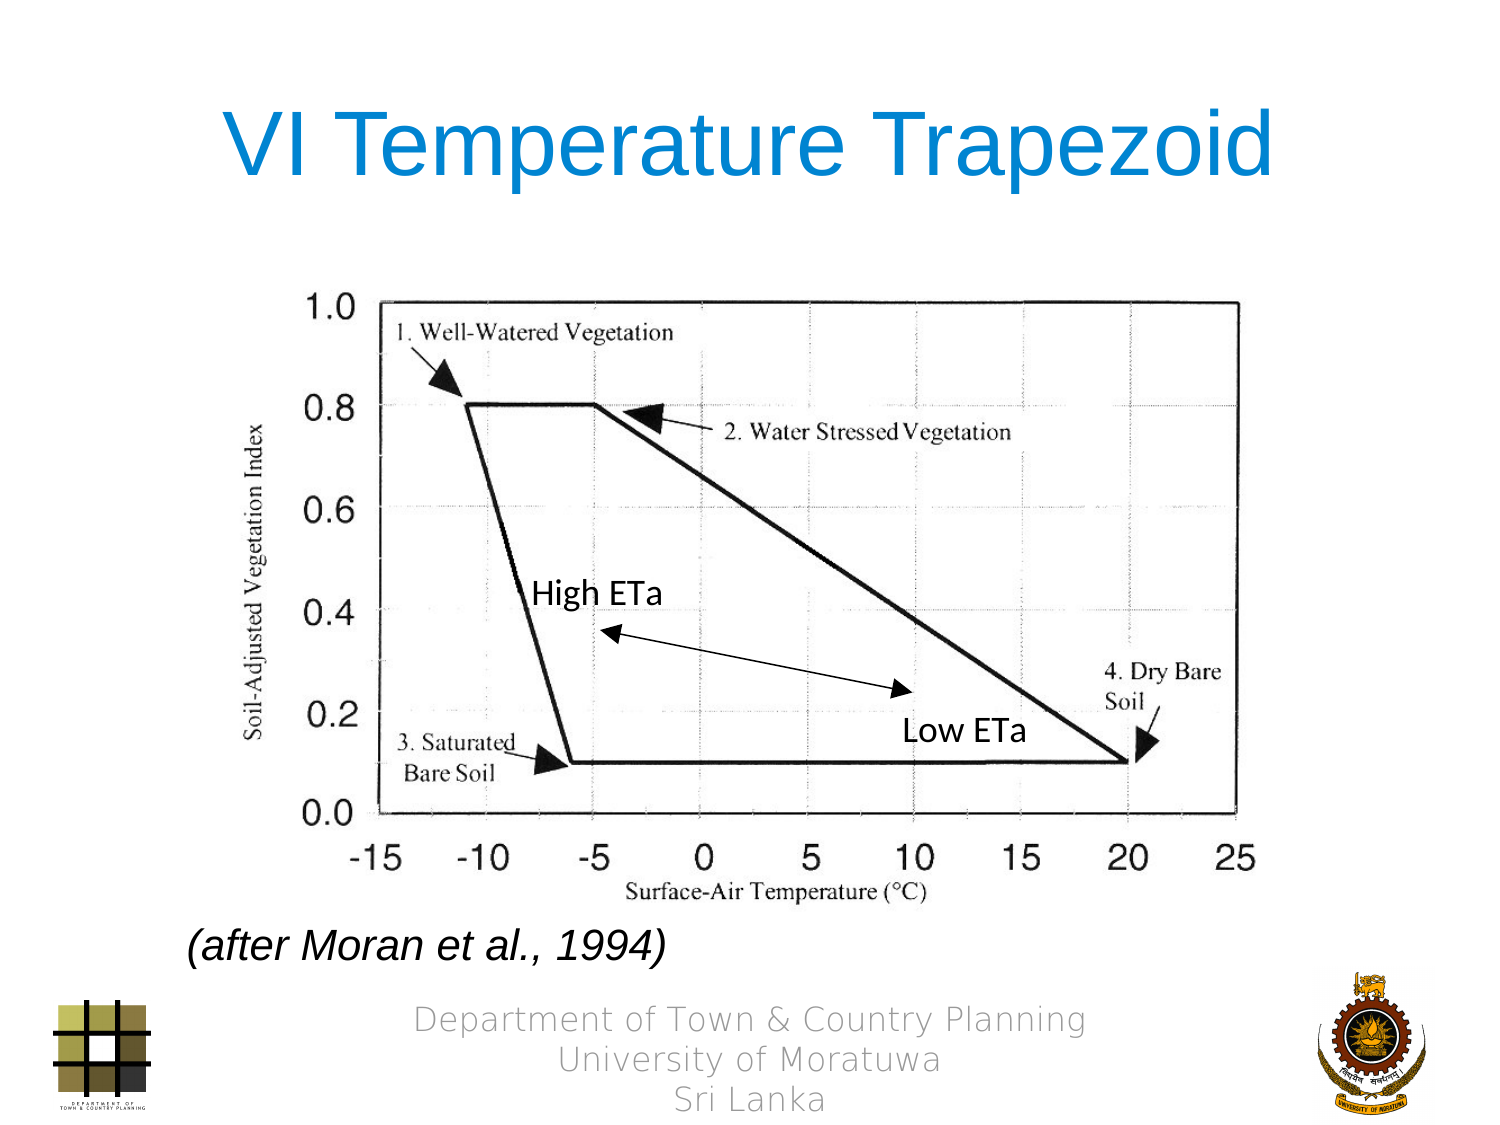

# VI Temperature Trapezoid
High ETa
Low ETa
 (after Moran et al., 1994)